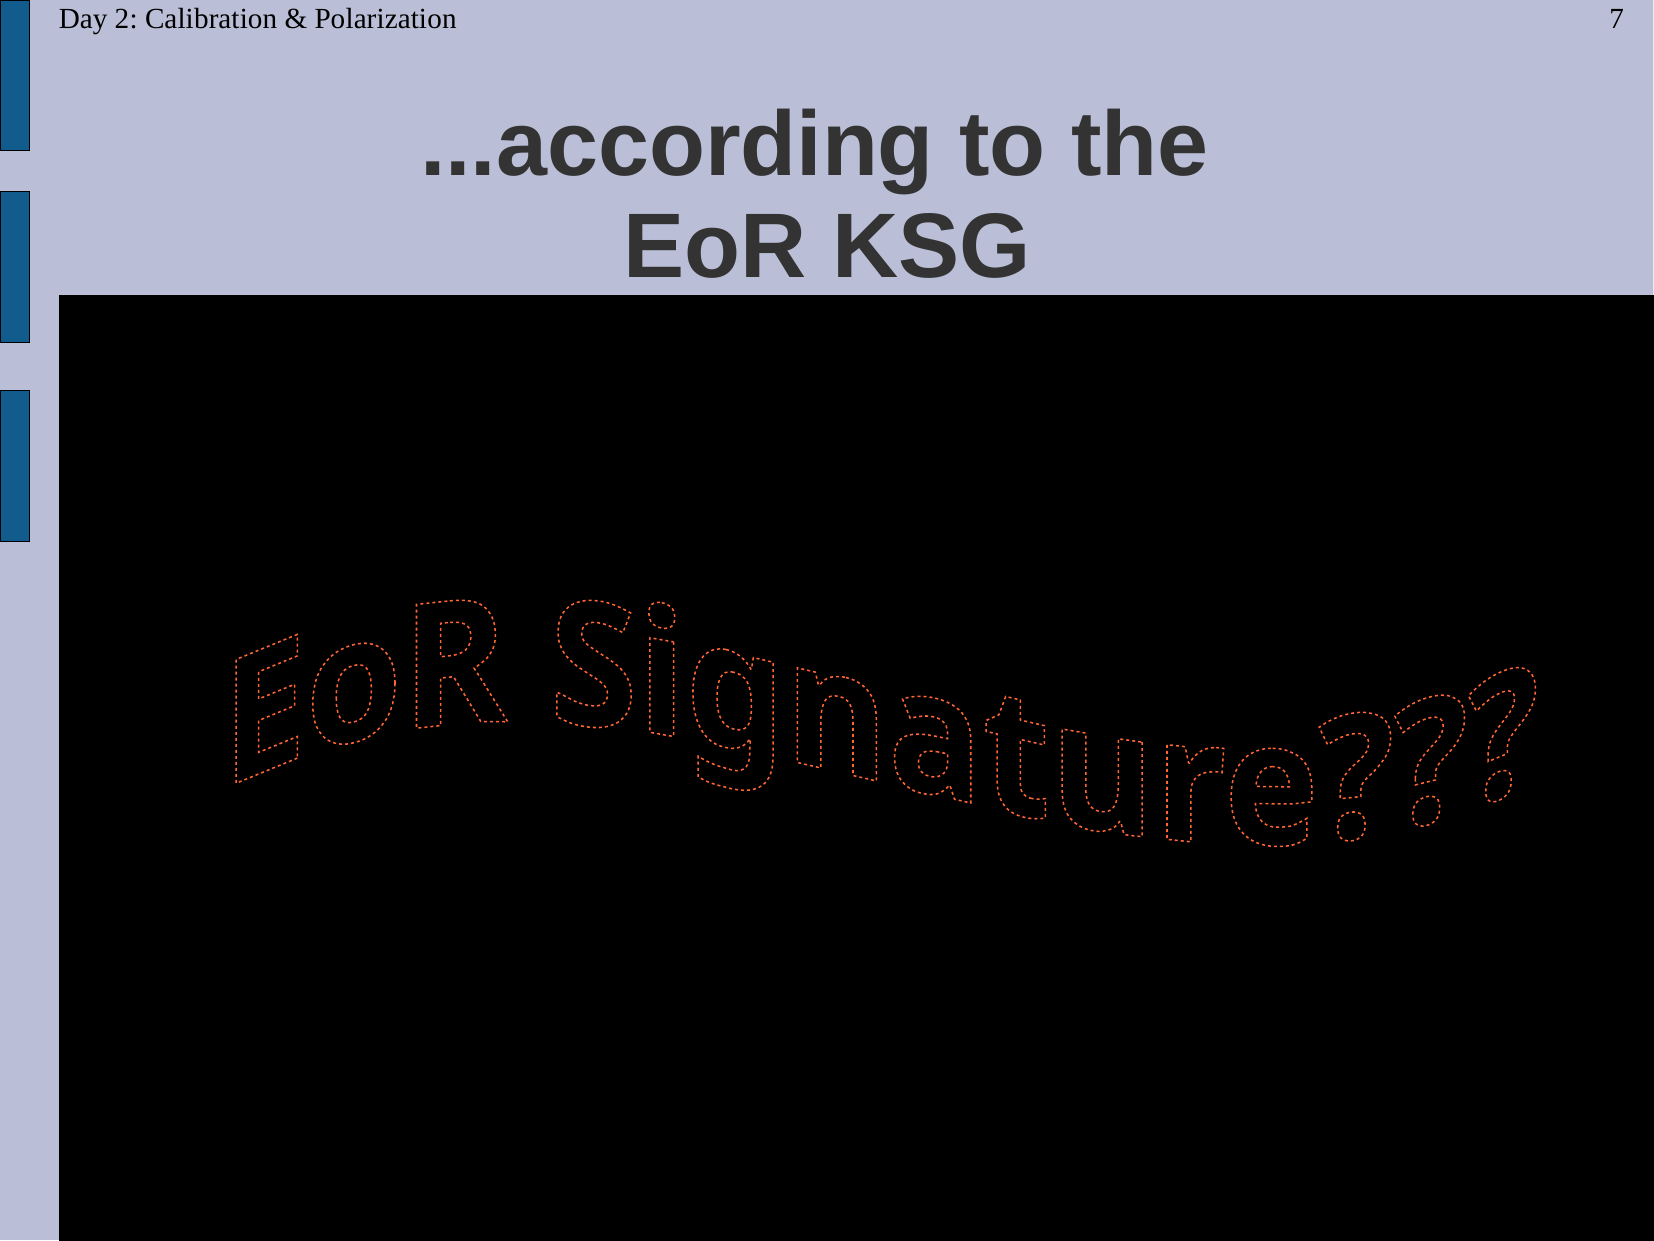

Day 2: Calibration & Polarization
7
# ...according to the EoR KSG
EoR Signature???